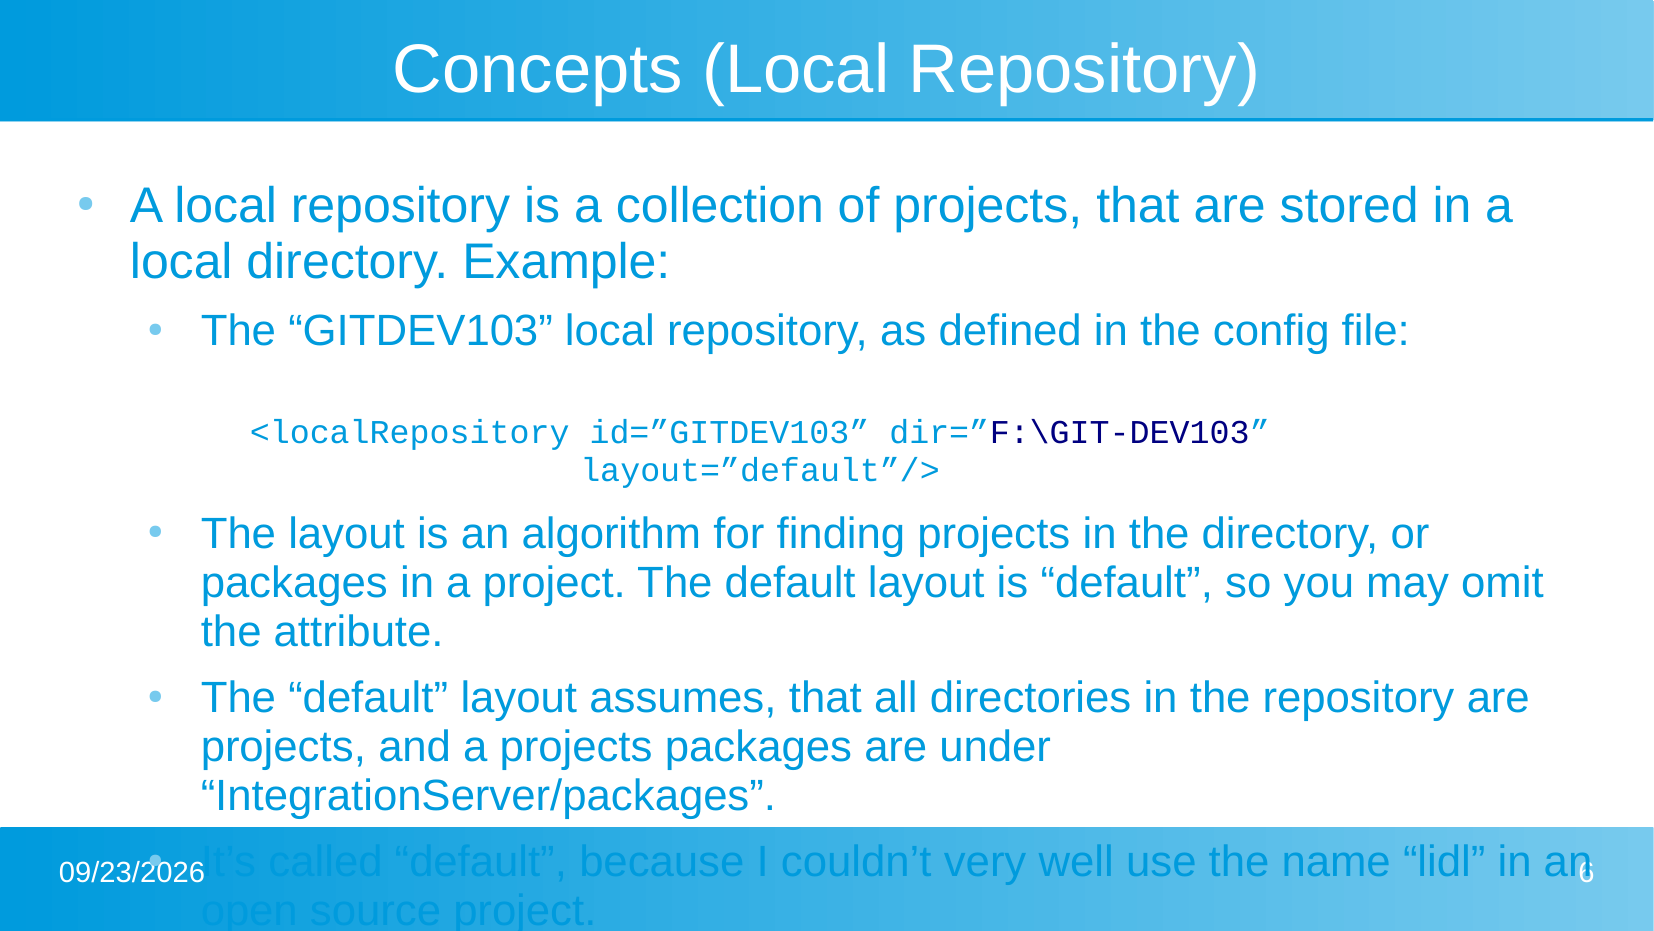

# Concepts (Local Repository)
A local repository is a collection of projects, that are stored in a local directory. Example:
The “GITDEV103” local repository, as defined in the config file:
 <localRepository id=”GITDEV103” dir=”F:\GIT-DEV103”
 layout=”default”/>
The layout is an algorithm for finding projects in the directory, or packages in a project. The default layout is “default”, so you may omit the attribute.
The “default” layout assumes, that all directories in the repository are projects, and a projects packages are under “IntegrationServer/packages”.
It’s called “default”, because I couldn’t very well use the name “lidl” in an open source project.
6